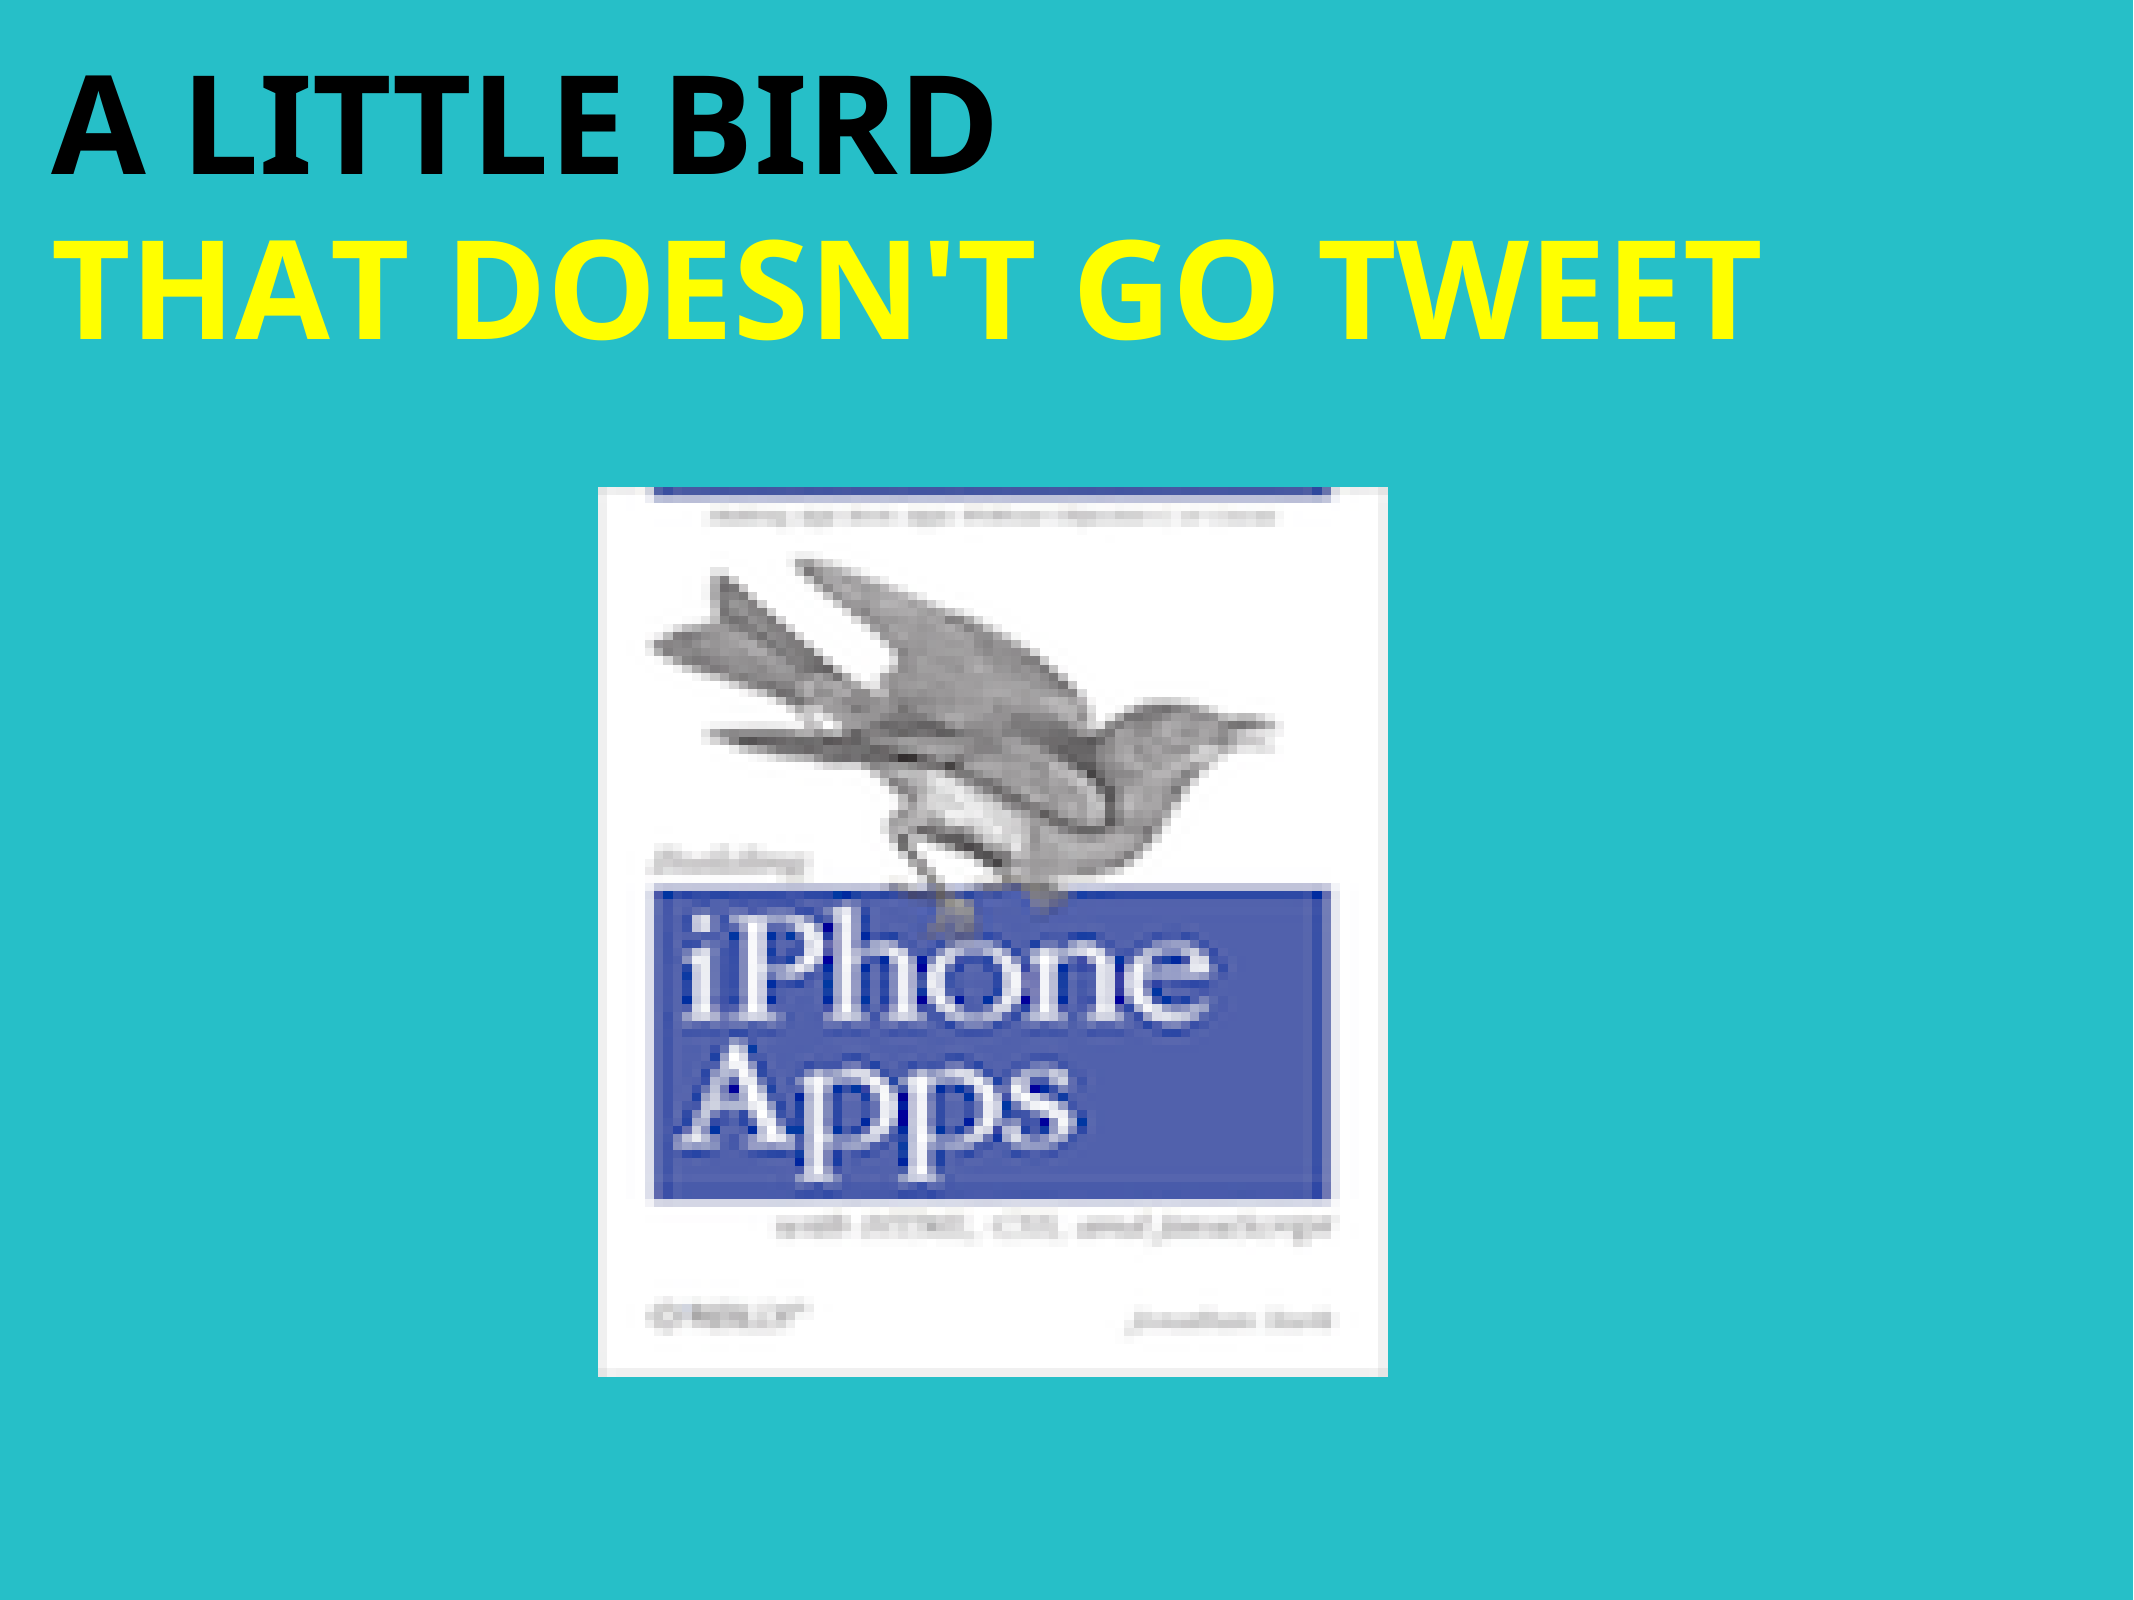

A LITTLE BIRD
THAT DOESN'T GO TWEET